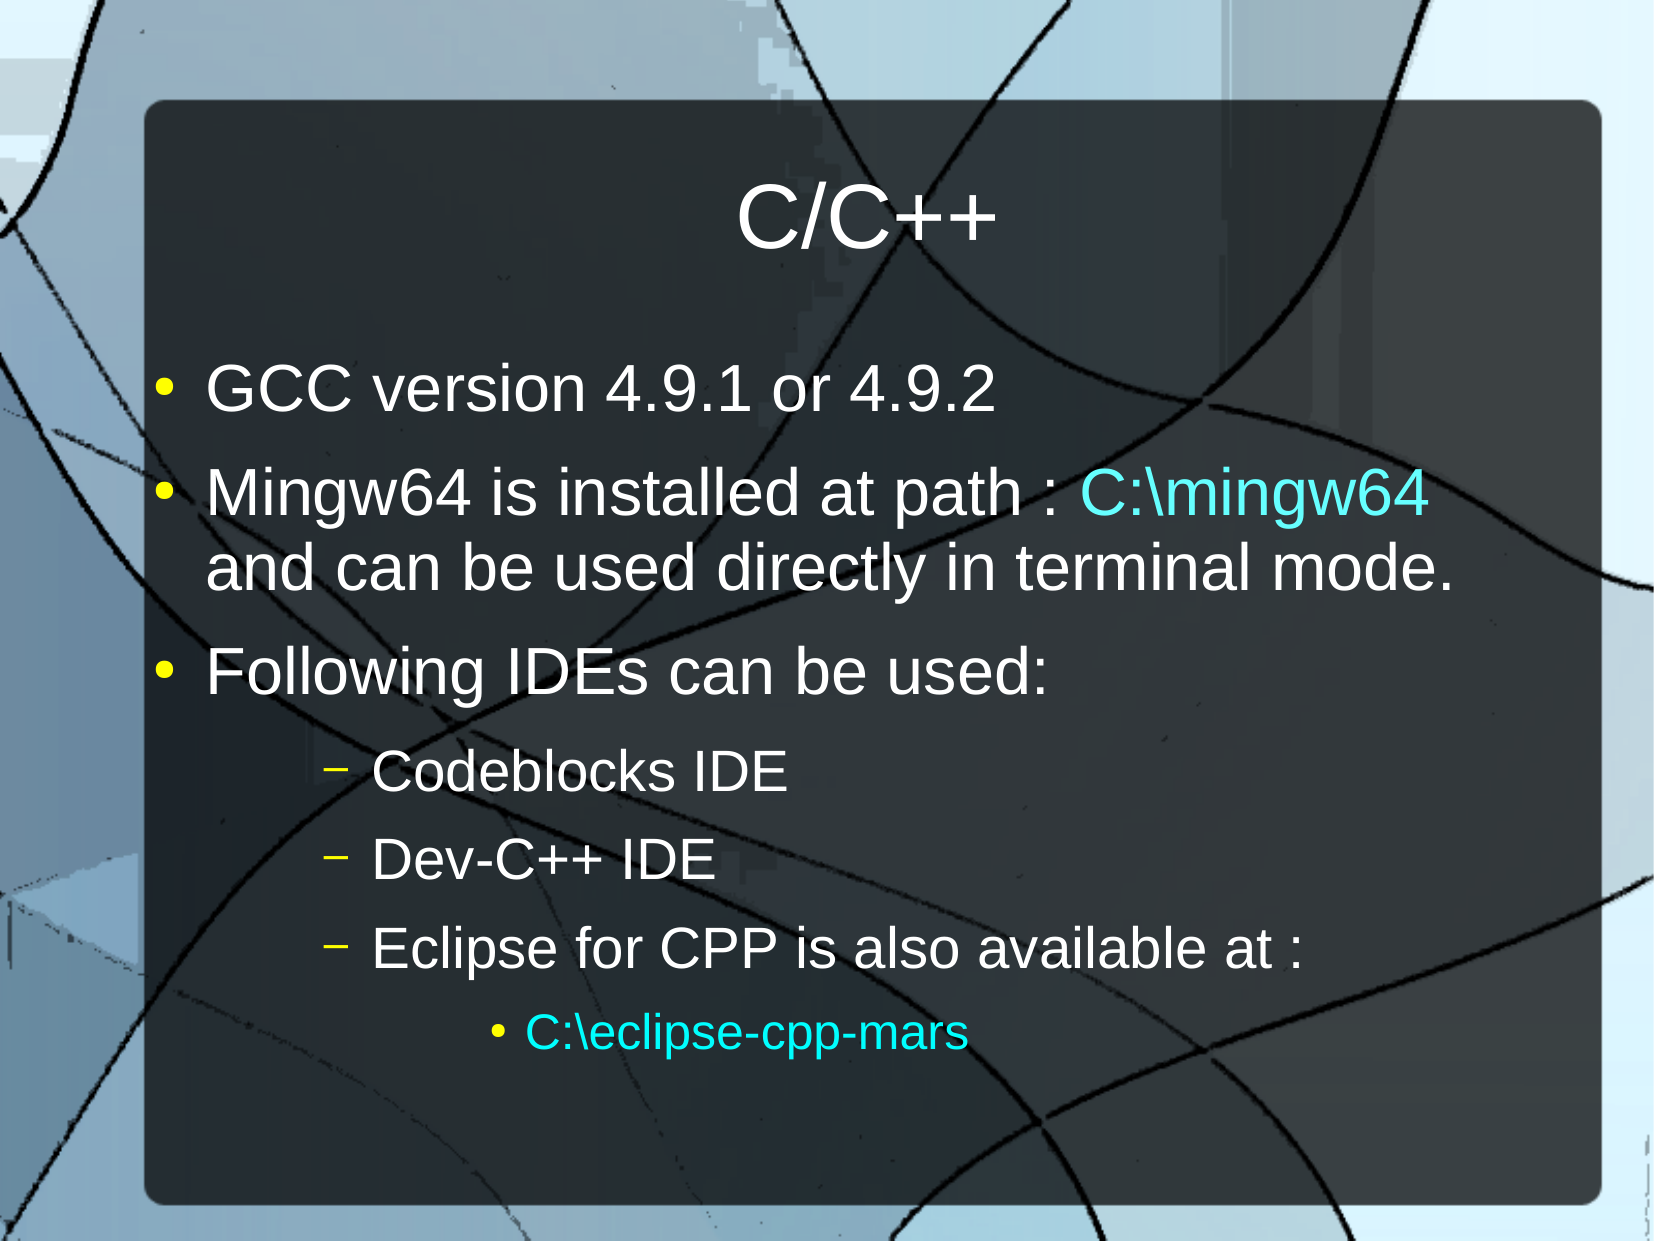

# C/C++
GCC version 4.9.1 or 4.9.2
Mingw64 is installed at path : C:\mingw64 and can be used directly in terminal mode.
Following IDEs can be used:
Codeblocks IDE
Dev-C++ IDE
Eclipse for CPP is also available at :
C:\eclipse-cpp-mars